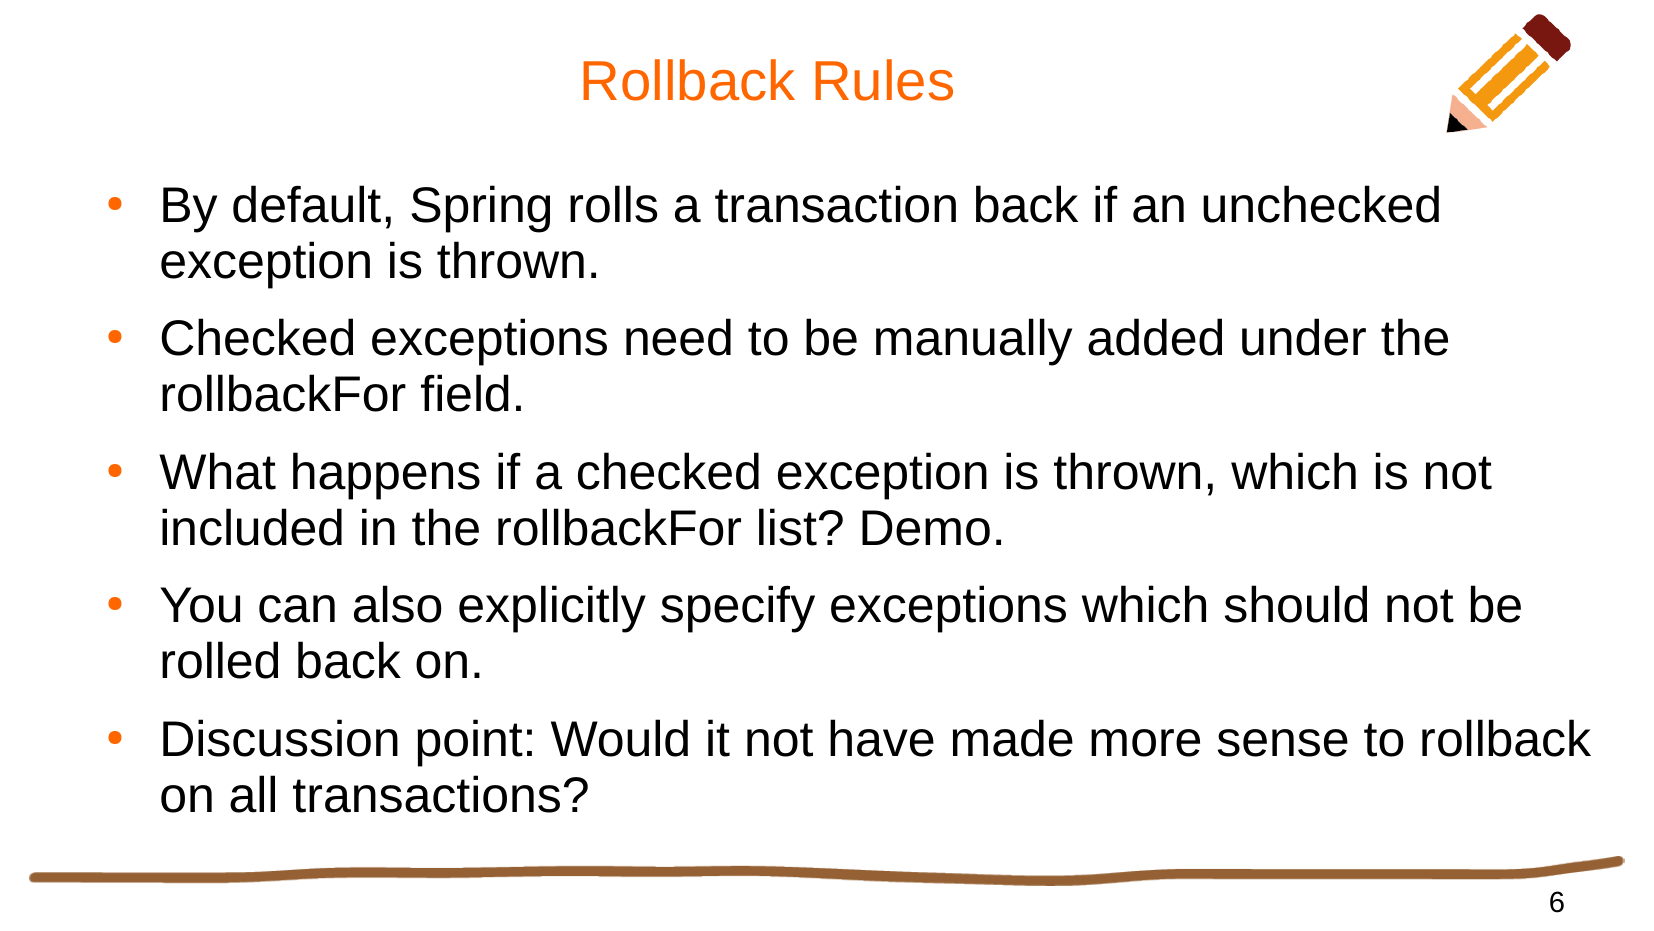

# Rollback Rules
By default, Spring rolls a transaction back if an unchecked exception is thrown.
Checked exceptions need to be manually added under the rollbackFor field.
What happens if a checked exception is thrown, which is not included in the rollbackFor list? Demo.
You can also explicitly specify exceptions which should not be rolled back on.
Discussion point: Would it not have made more sense to rollback on all transactions?
6